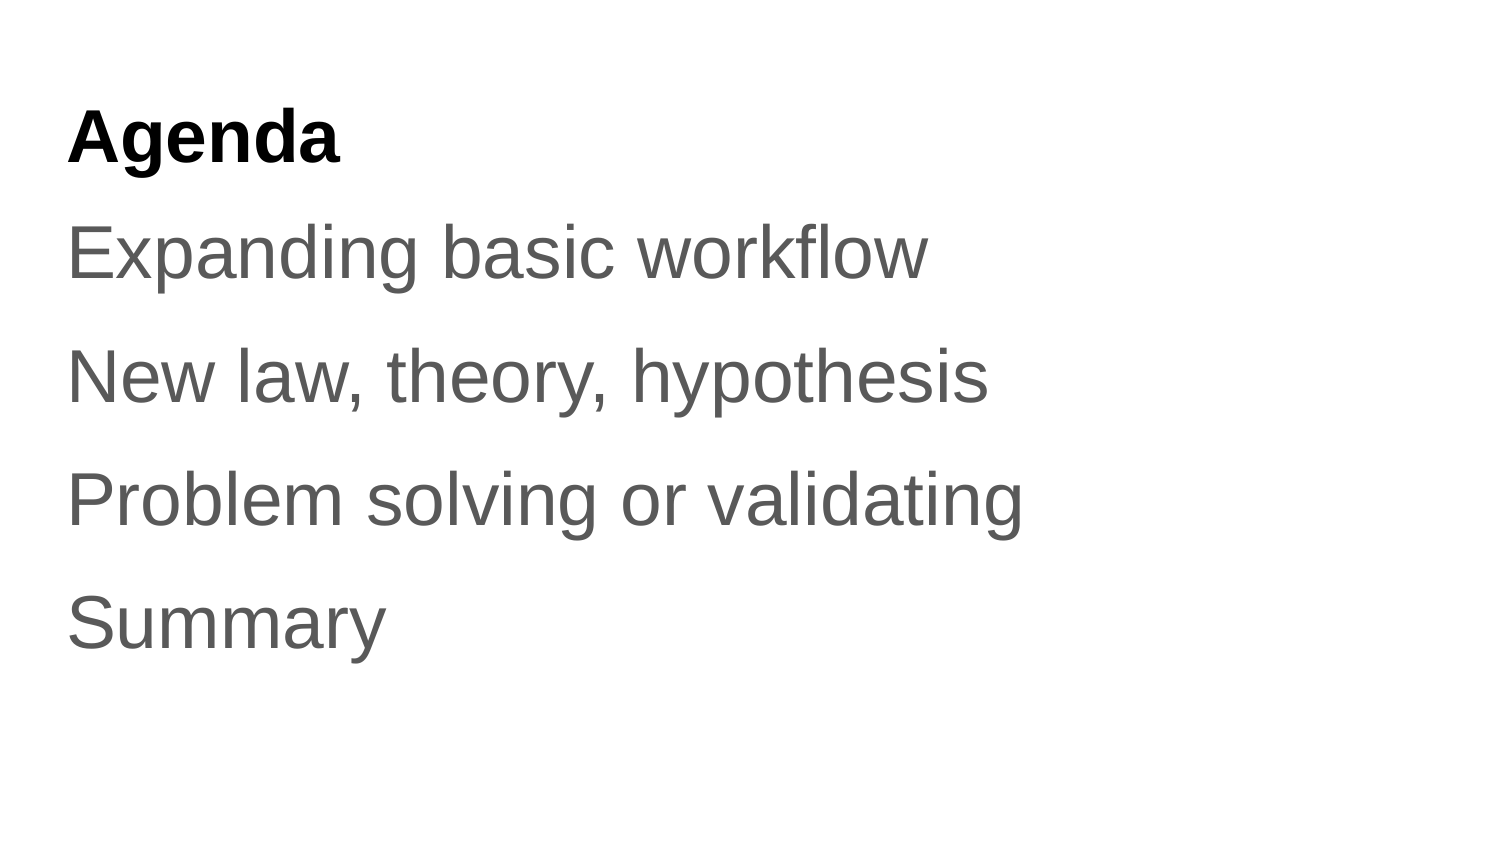

# Agenda
Expanding basic workflow
New law, theory, hypothesis
Problem solving or validating
Summary